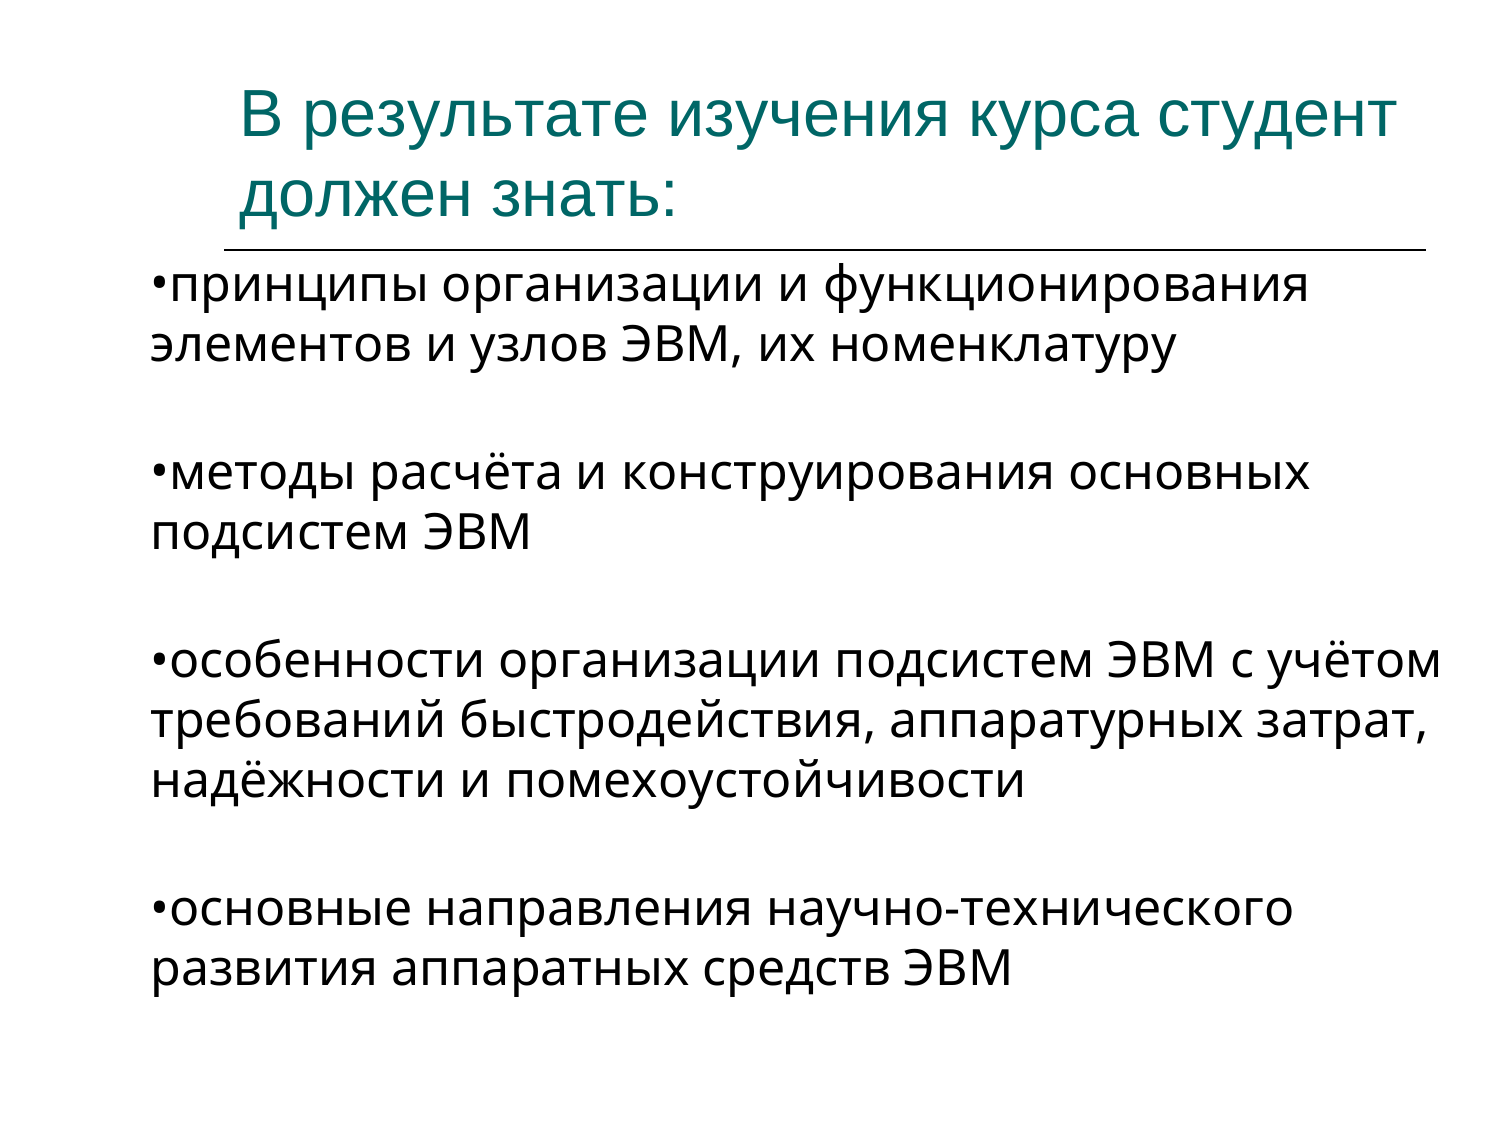

# В результате изучения курса студент должен знать:
принципы организации и функционирования элементов и узлов ЭВМ, их номенклатуру
методы расчёта и конструирования основных подсистем ЭВМ
особенности организации подсистем ЭВМ с учётом требований быстродействия, аппаратурных затрат, надёжности и помехоустойчивости
основные направления научно-технического развития аппаратных средств ЭВМ